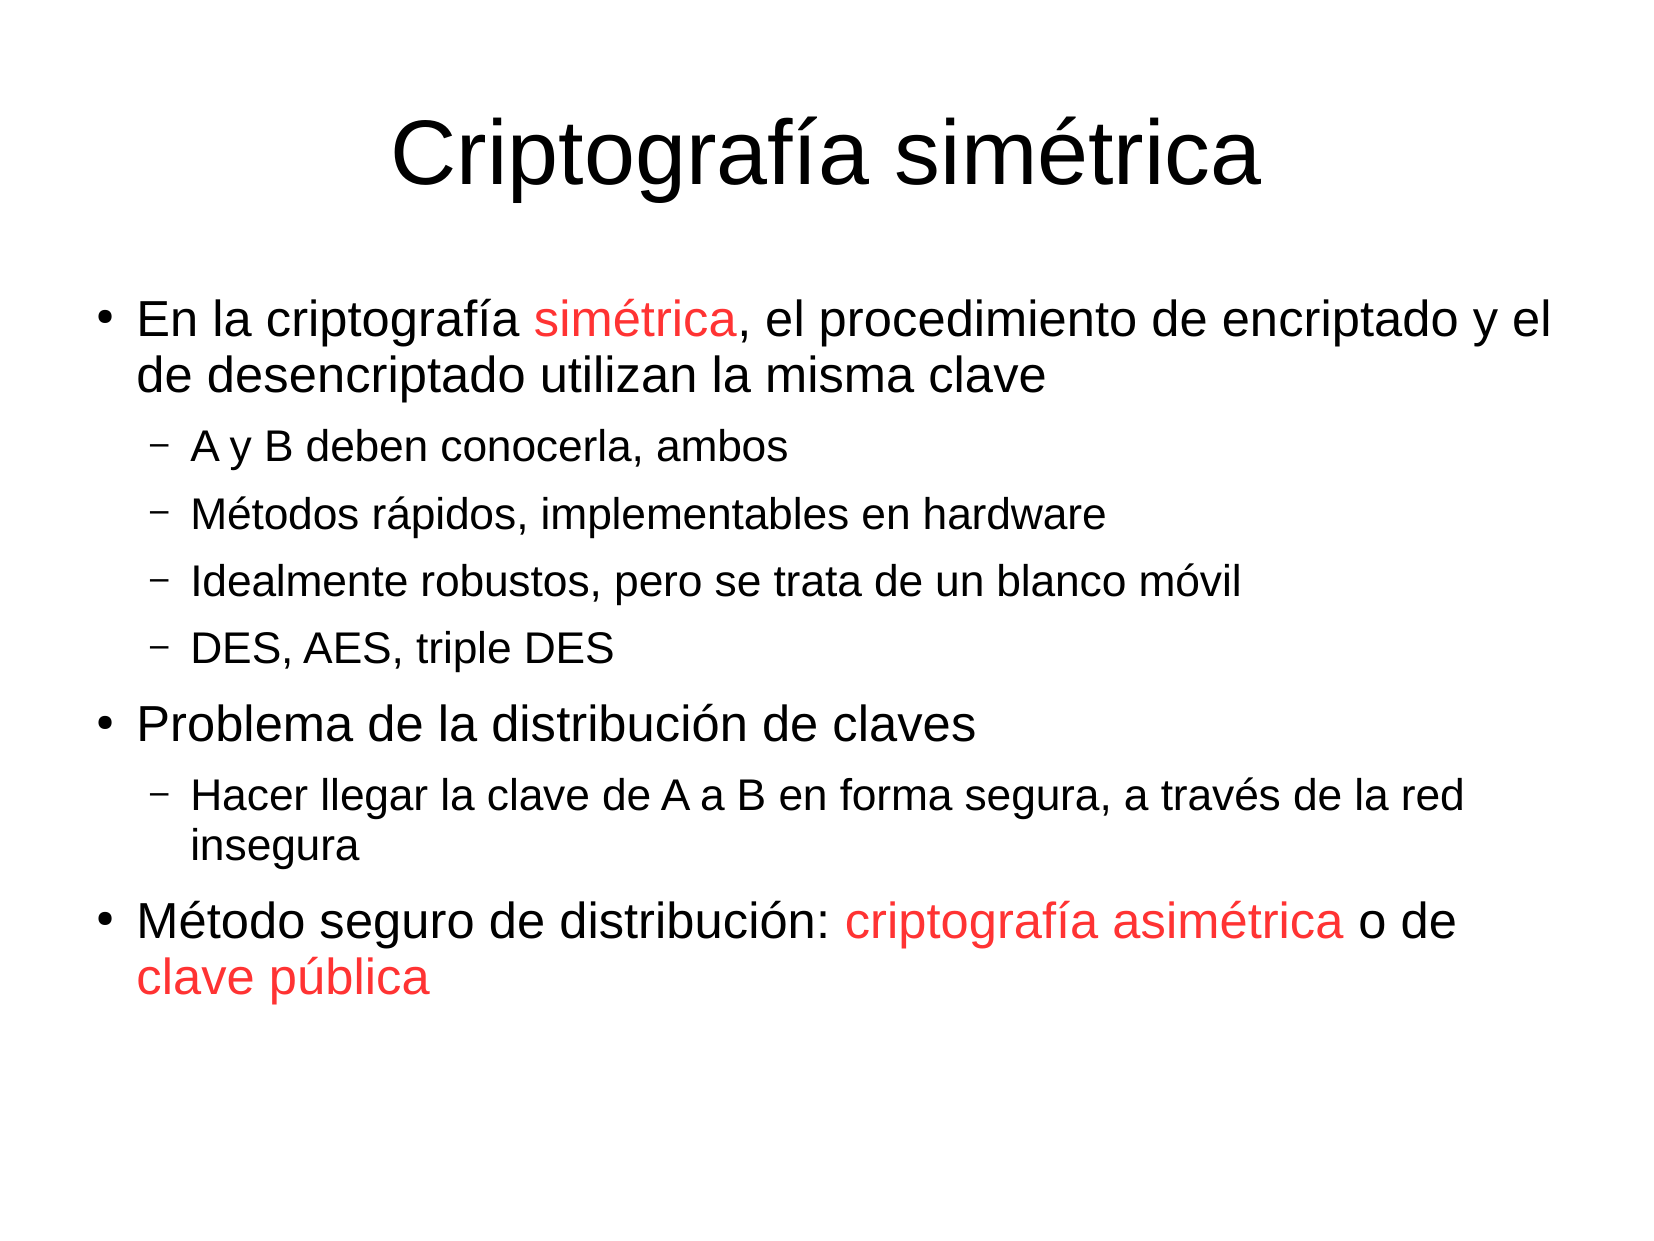

# Criptografía simétrica
En la criptografía simétrica, el procedimiento de encriptado y el de desencriptado utilizan la misma clave
A y B deben conocerla, ambos
Métodos rápidos, implementables en hardware
Idealmente robustos, pero se trata de un blanco móvil
DES, AES, triple DES
Problema de la distribución de claves
Hacer llegar la clave de A a B en forma segura, a través de la red insegura
Método seguro de distribución: criptografía asimétrica o de clave pública